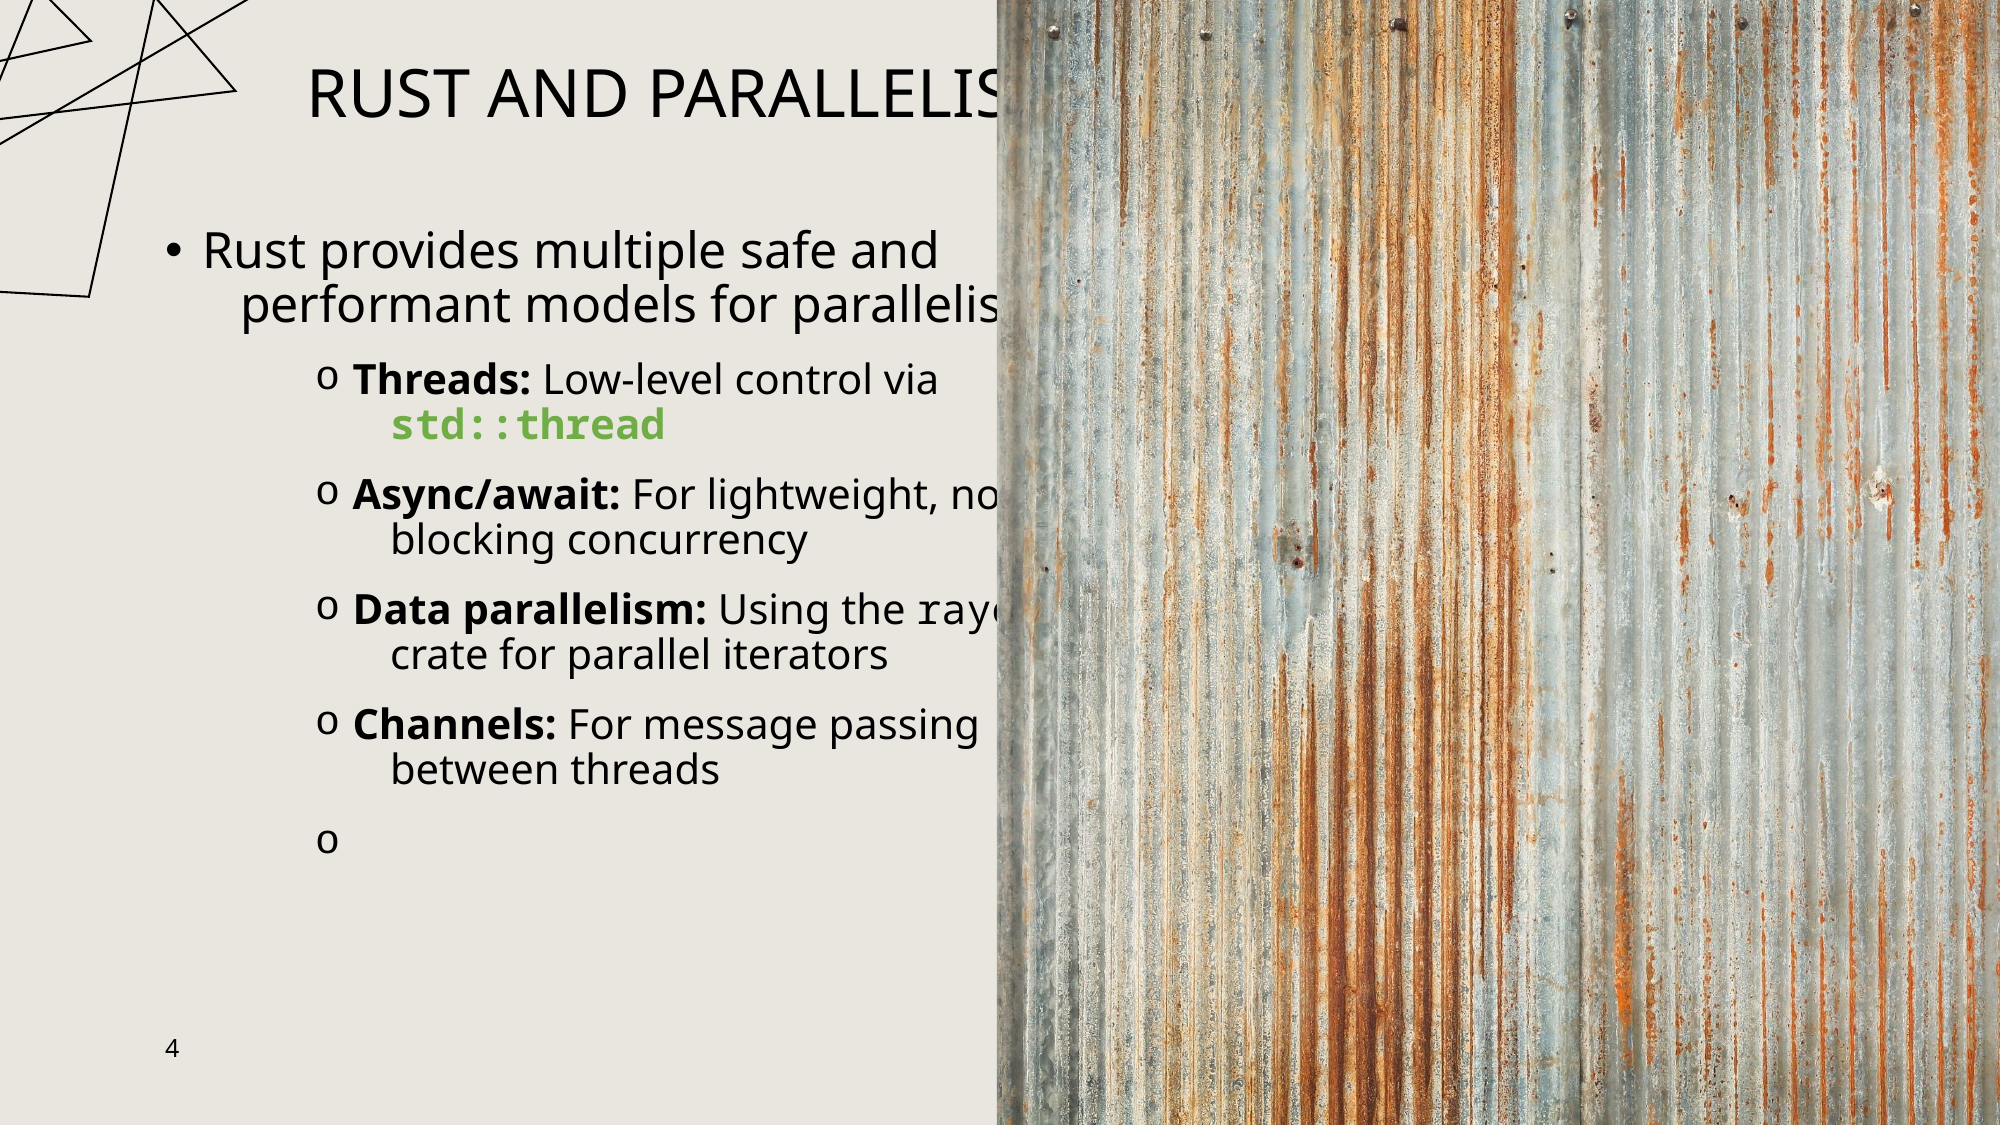

# Rust and Parallelism
Rust provides multiple safe and performant models for parallelism:
Threads: Low-level control via std::thread
Async/await: For lightweight, non-blocking concurrency
Data parallelism: Using the rayon crate for parallel iterators
Channels: For message passing between threads